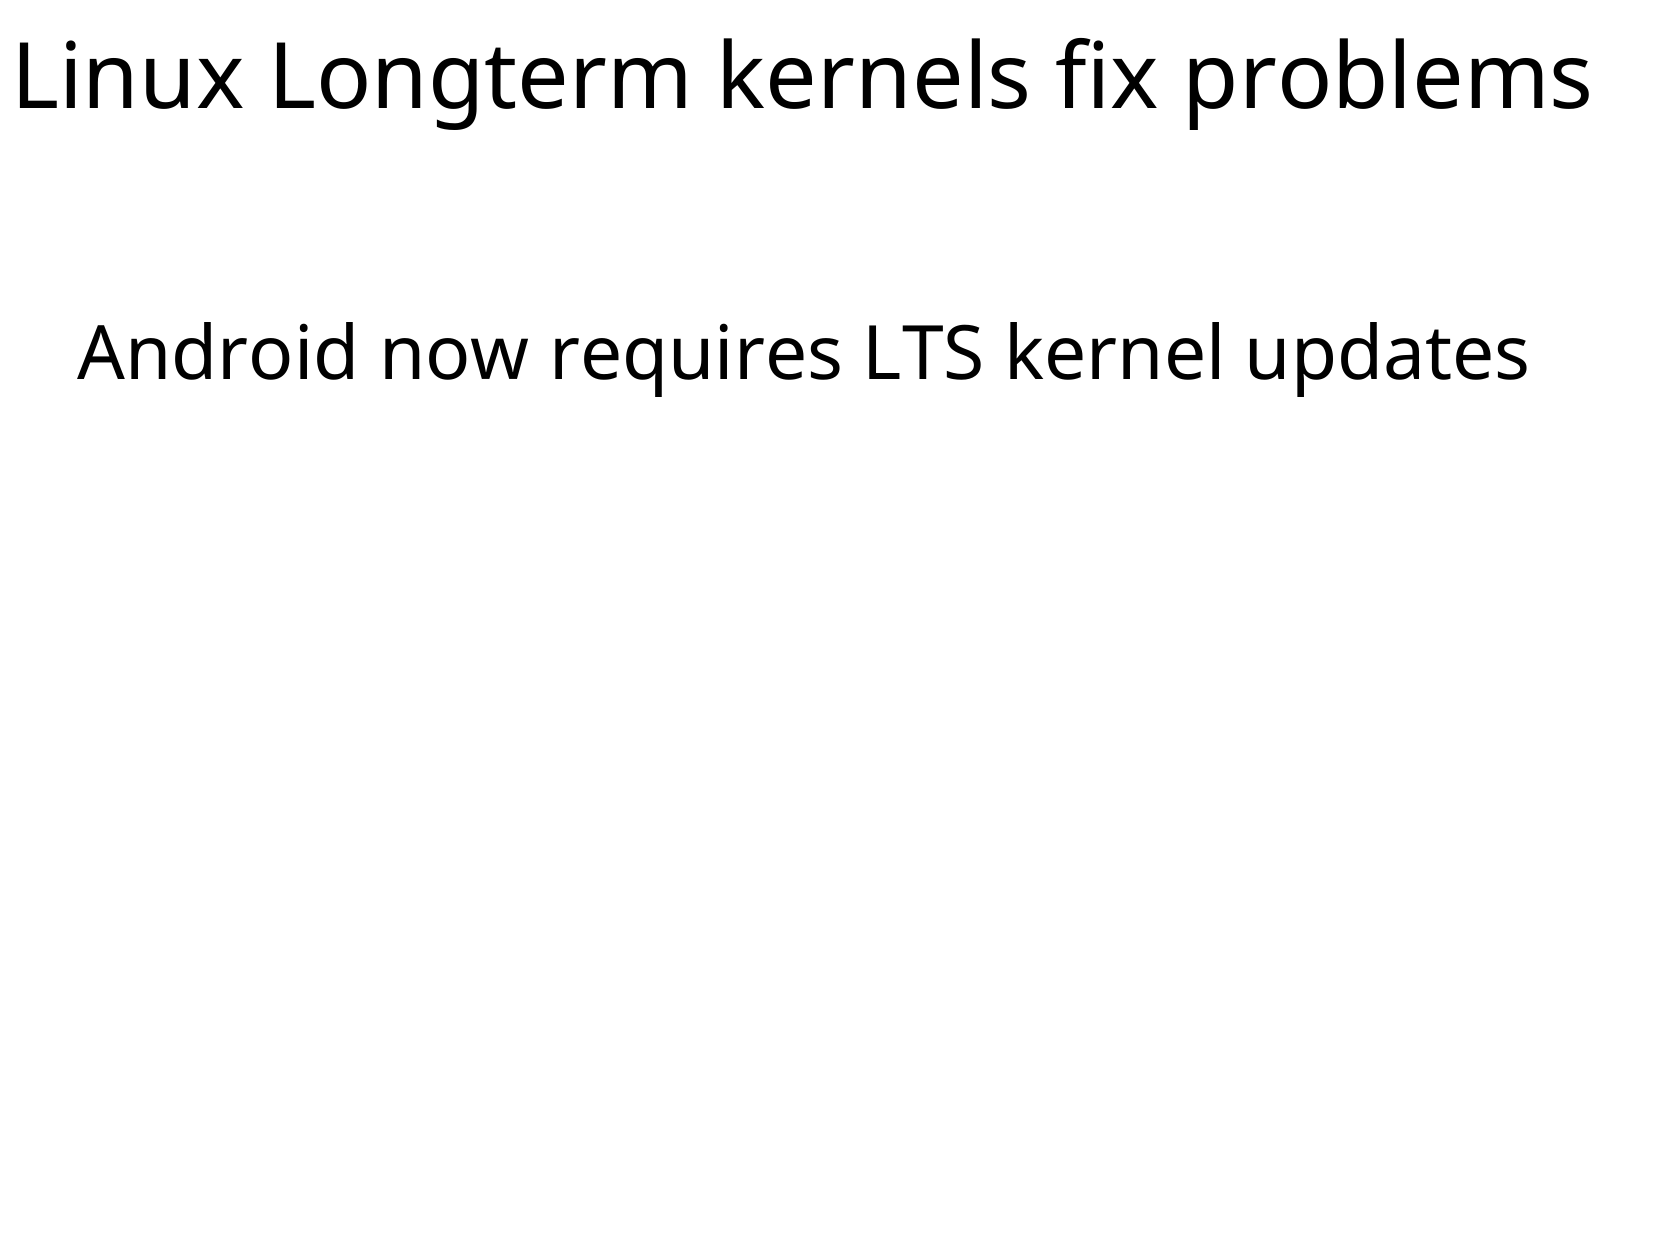

Linux Longterm kernels fix problems
Android now requires LTS kernel updates